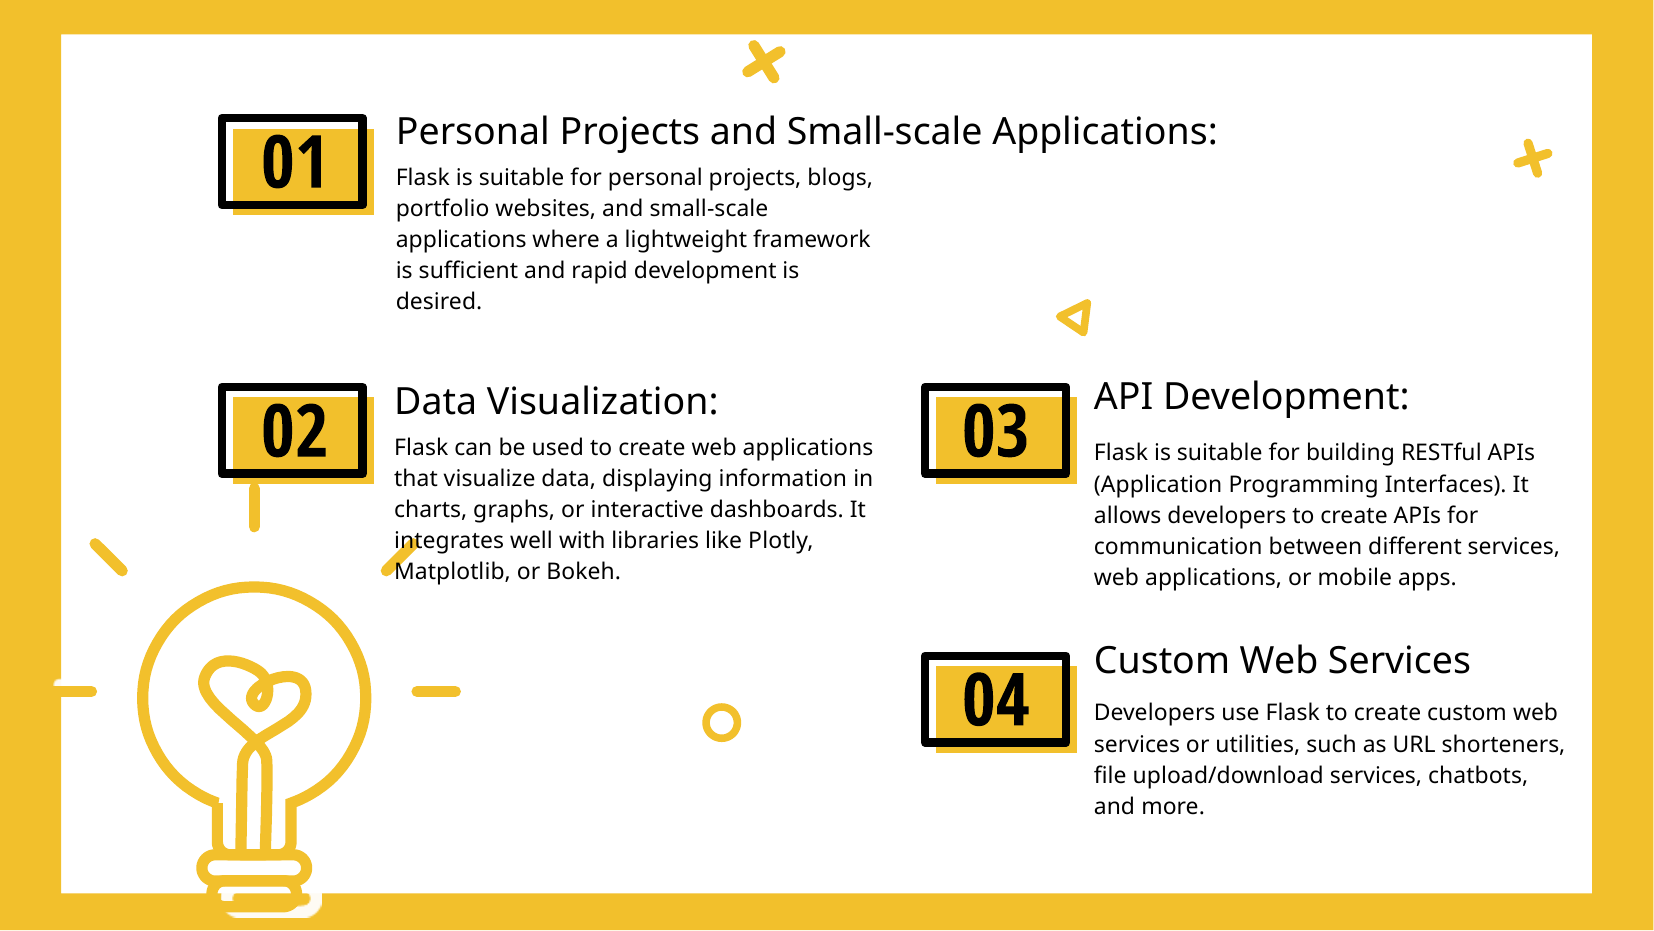

# Personal Projects and Small-scale Applications:
Flask is suitable for personal projects, blogs, portfolio websites, and small-scale applications where a lightweight framework is sufficient and rapid development is desired.
API Development:
Data Visualization:
Flask can be used to create web applications that visualize data, displaying information in charts, graphs, or interactive dashboards. It integrates well with libraries like Plotly, Matplotlib, or Bokeh.
Flask is suitable for building RESTful APIs (Application Programming Interfaces). It allows developers to create APIs for communication between different services, web applications, or mobile apps.
Custom Web Services
Developers use Flask to create custom web services or utilities, such as URL shorteners, file upload/download services, chatbots, and more.